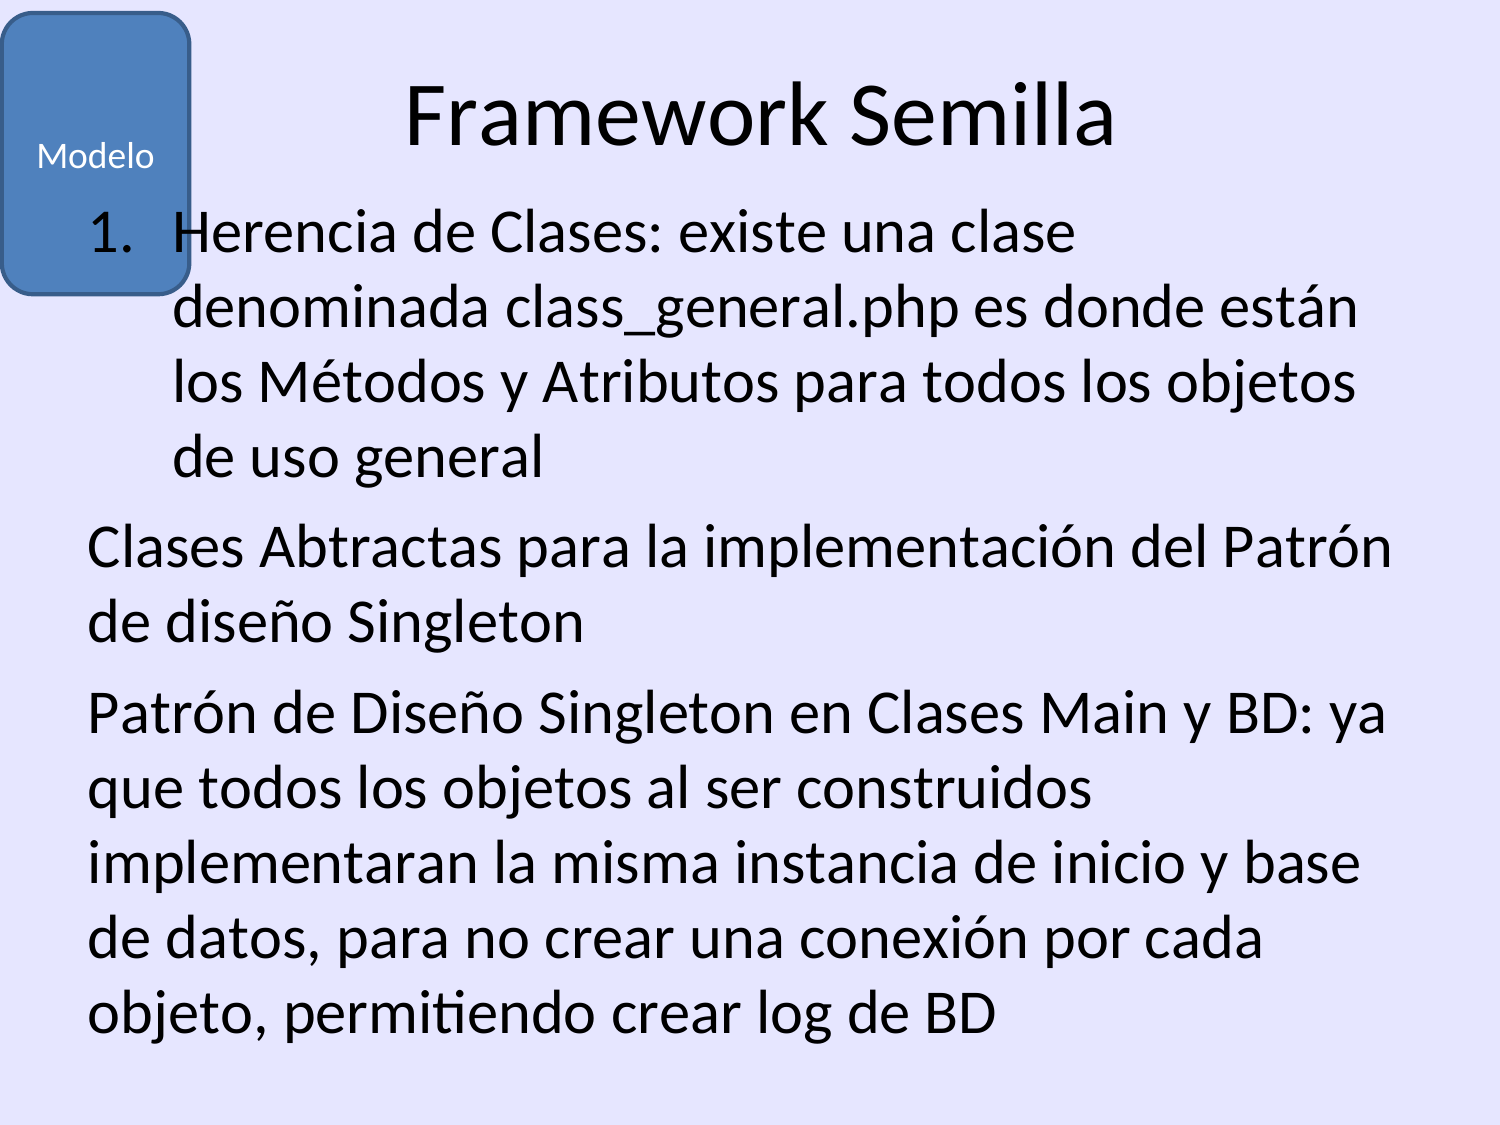

Modelo
Framework Semilla
Herencia de Clases: existe una clase denominada class_general.php es donde están los Métodos y Atributos para todos los objetos de uso general
Clases Abtractas para la implementación del Patrón de diseño Singleton
Patrón de Diseño Singleton en Clases Main y BD: ya que todos los objetos al ser construidos implementaran la misma instancia de inicio y base de datos, para no crear una conexión por cada objeto, permitiendo crear log de BD